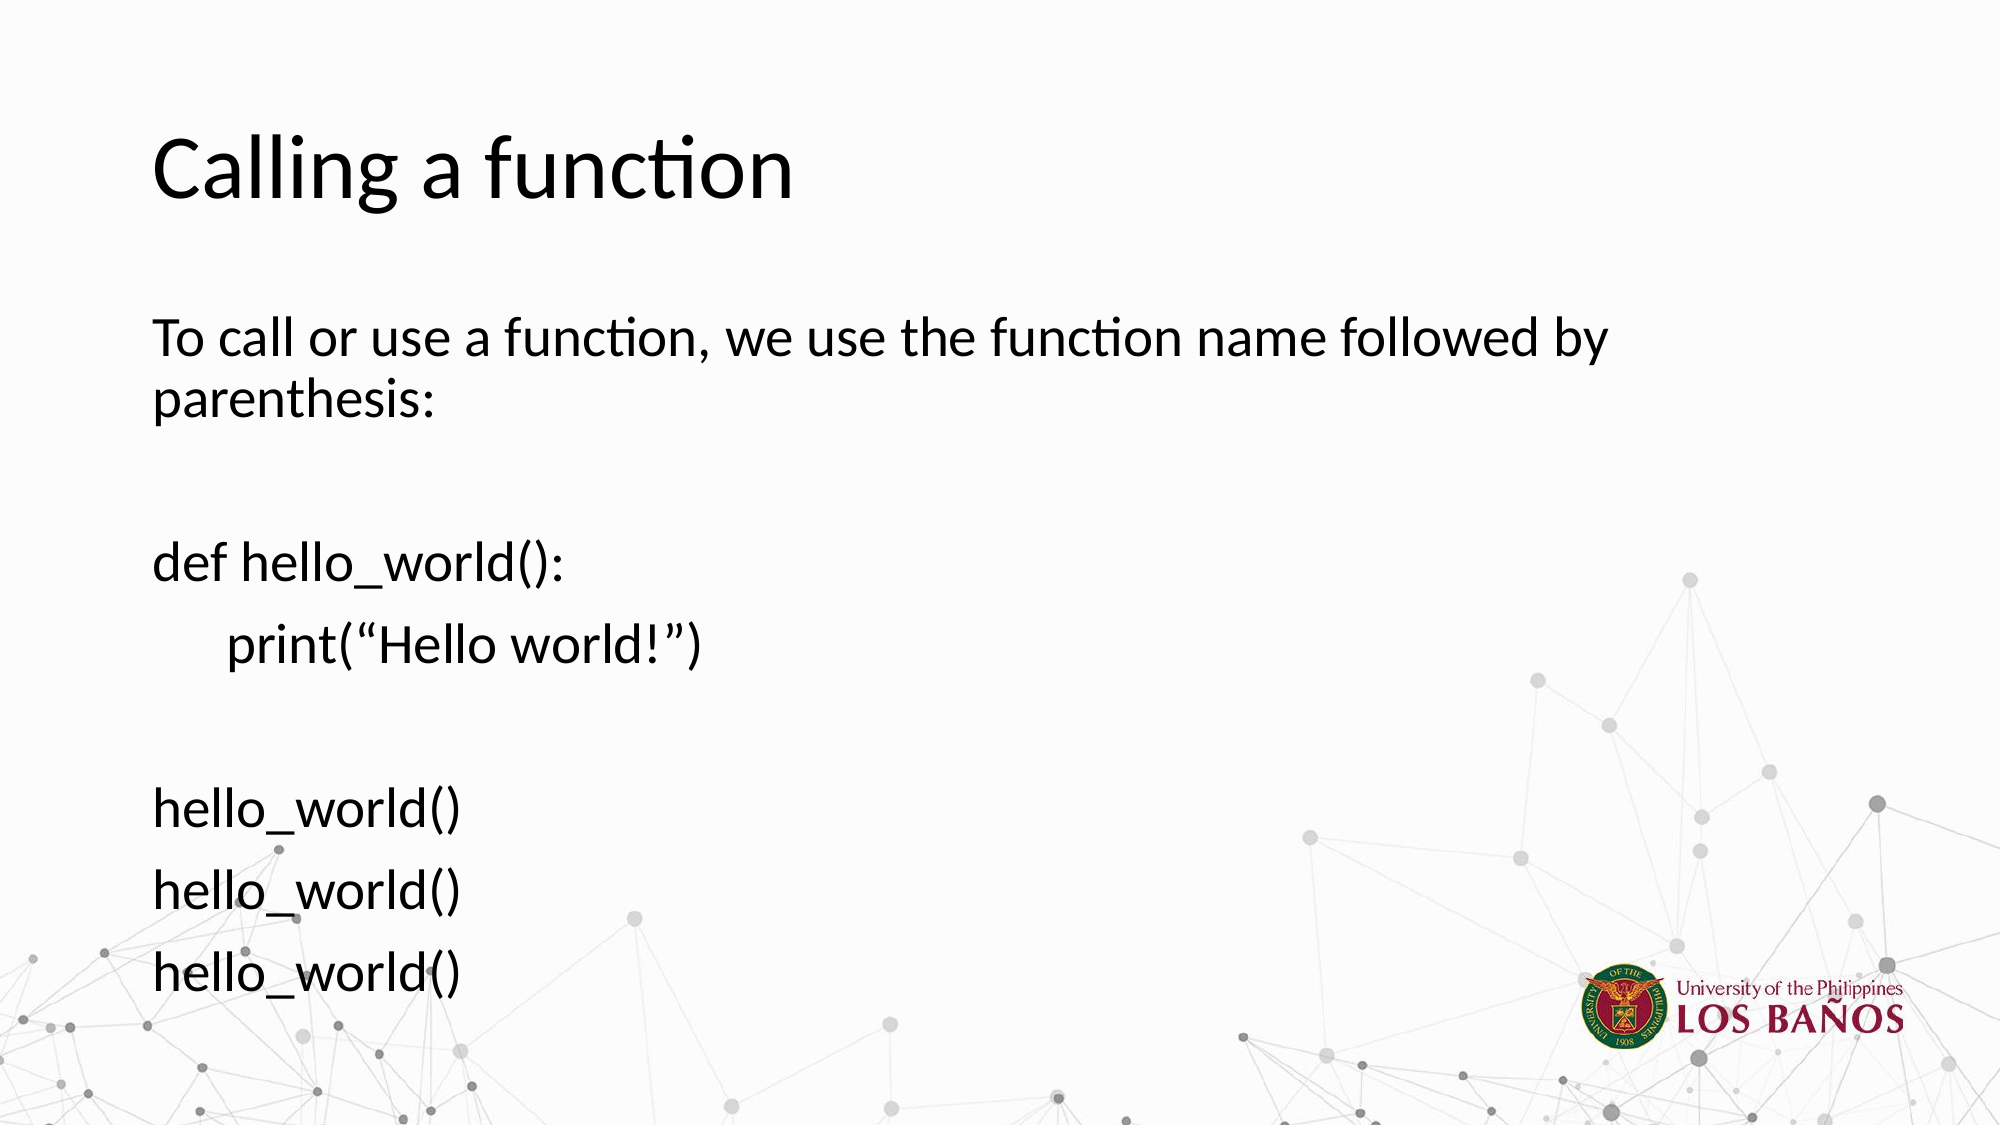

# Calling a function
To call or use a function, we use the function name followed by parenthesis:
def hello_world():
print(“Hello world!”)
hello_world()
hello_world()
hello_world()